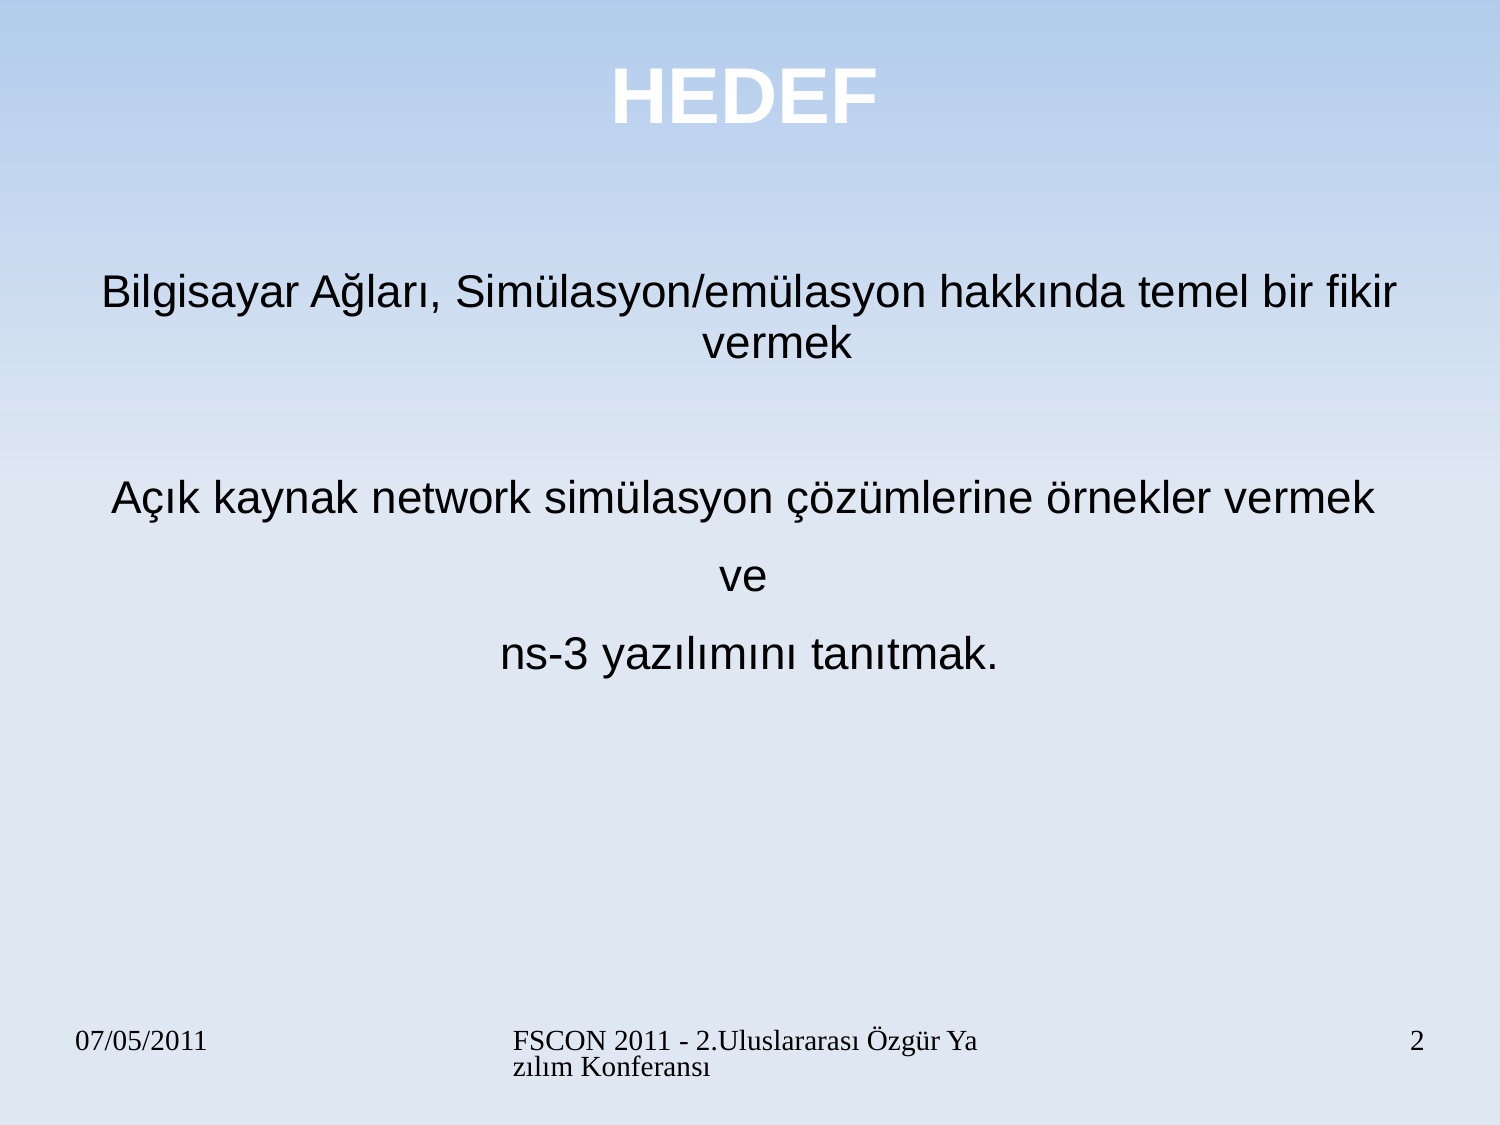

# HEDEF
Bilgisayar Ağları, Simülasyon/emülasyon hakkında temel bir fikir vermek
Açık kaynak network simülasyon çözümlerine örnekler vermek
ve
ns-3 yazılımını tanıtmak.
07/05/2011
FSCON 2011 - 2.Uluslararası Özgür Yazılım Konferansı
2